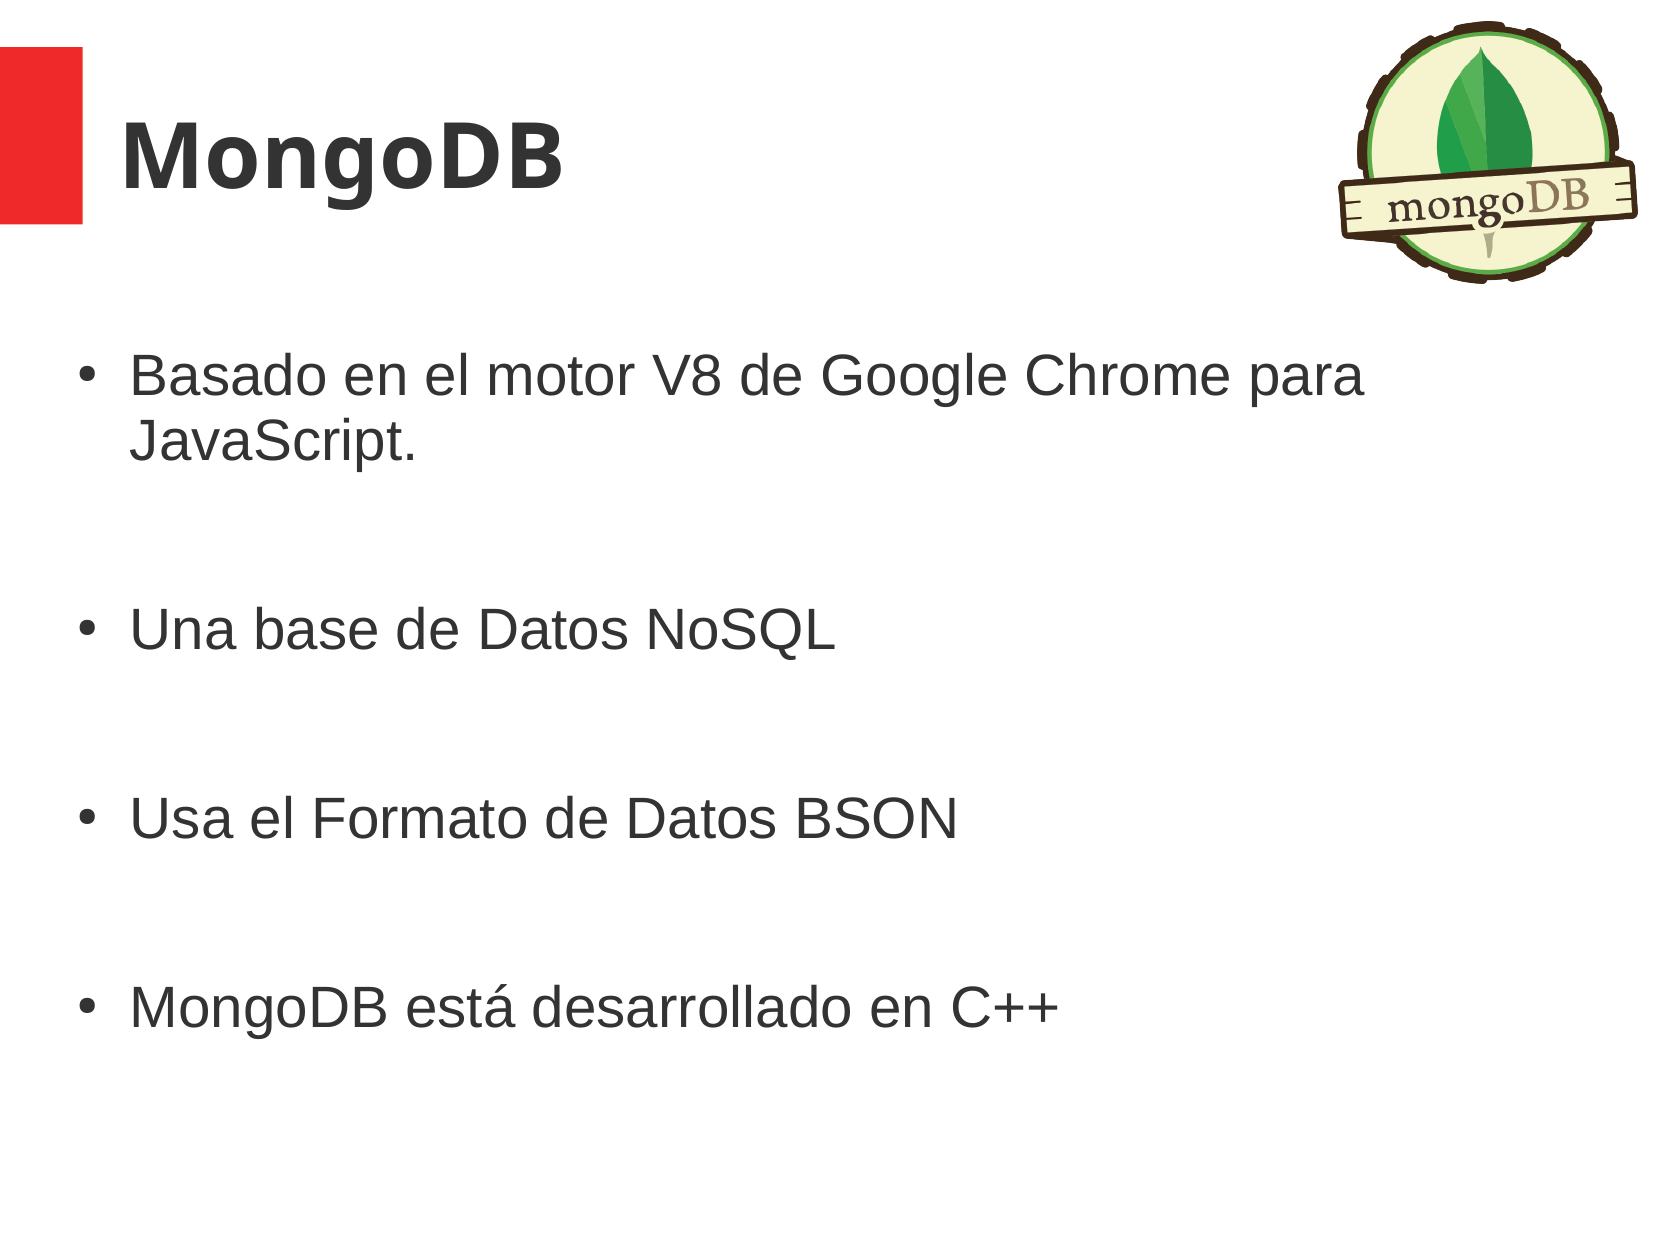

# MongoDB
Basado en el motor V8 de Google Chrome para JavaScript.
Una base de Datos NoSQL
Usa el Formato de Datos BSON
MongoDB está desarrollado en C++